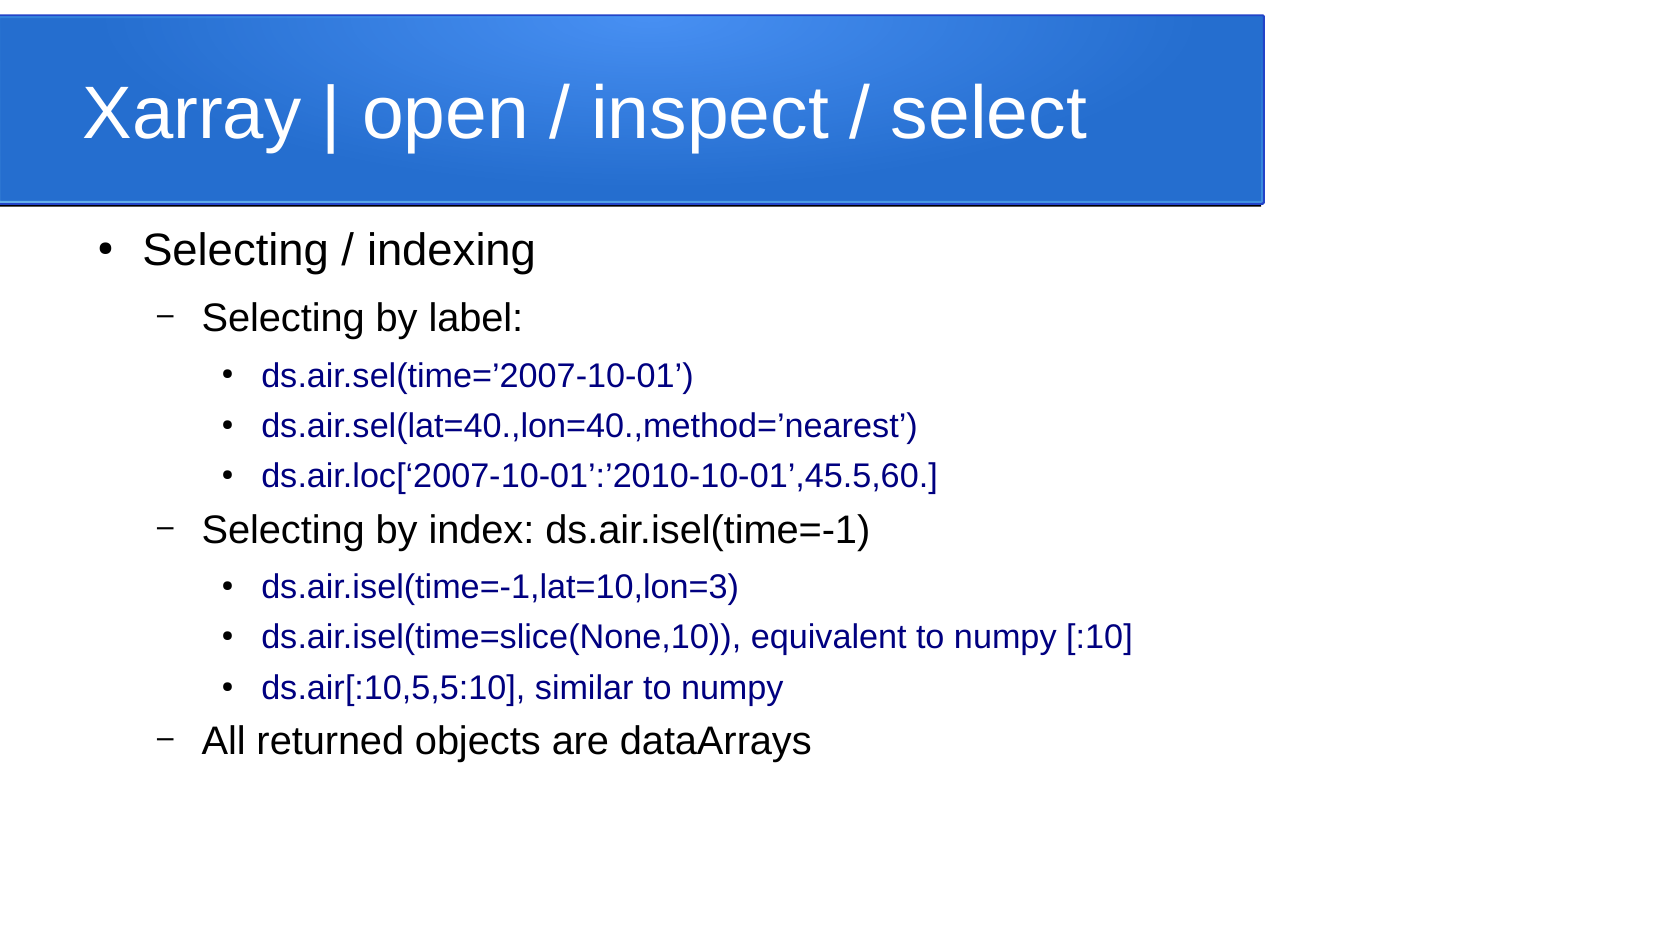

# Xarray | open / inspect / select
Selecting / indexing
Selecting by label:
ds.air.sel(time=’2007-10-01’)
ds.air.sel(lat=40.,lon=40.,method=’nearest’)
ds.air.loc[‘2007-10-01’:’2010-10-01’,45.5,60.]
Selecting by index: ds.air.isel(time=-1)
ds.air.isel(time=-1,lat=10,lon=3)
ds.air.isel(time=slice(None,10)), equivalent to numpy [:10]
ds.air[:10,5,5:10], similar to numpy
All returned objects are dataArrays